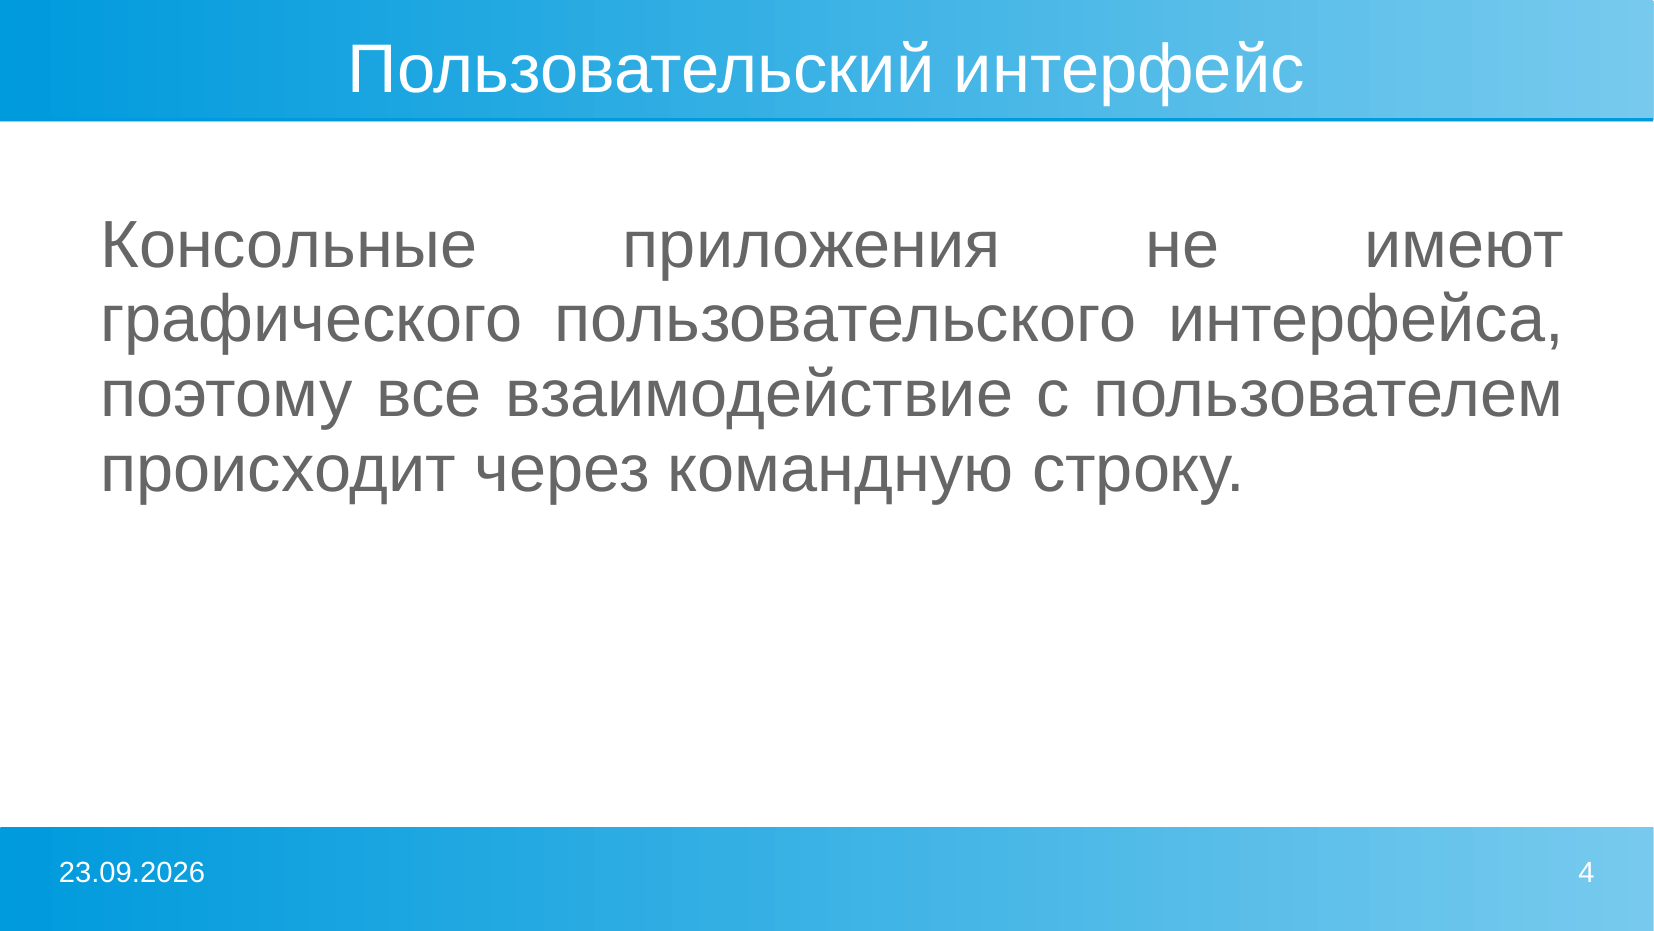

# Пользовательский интерфейс
Консольные приложения не имеют графического пользовательского интерфейса, поэтому все взаимодействие с пользователем происходит через командную строку.
4